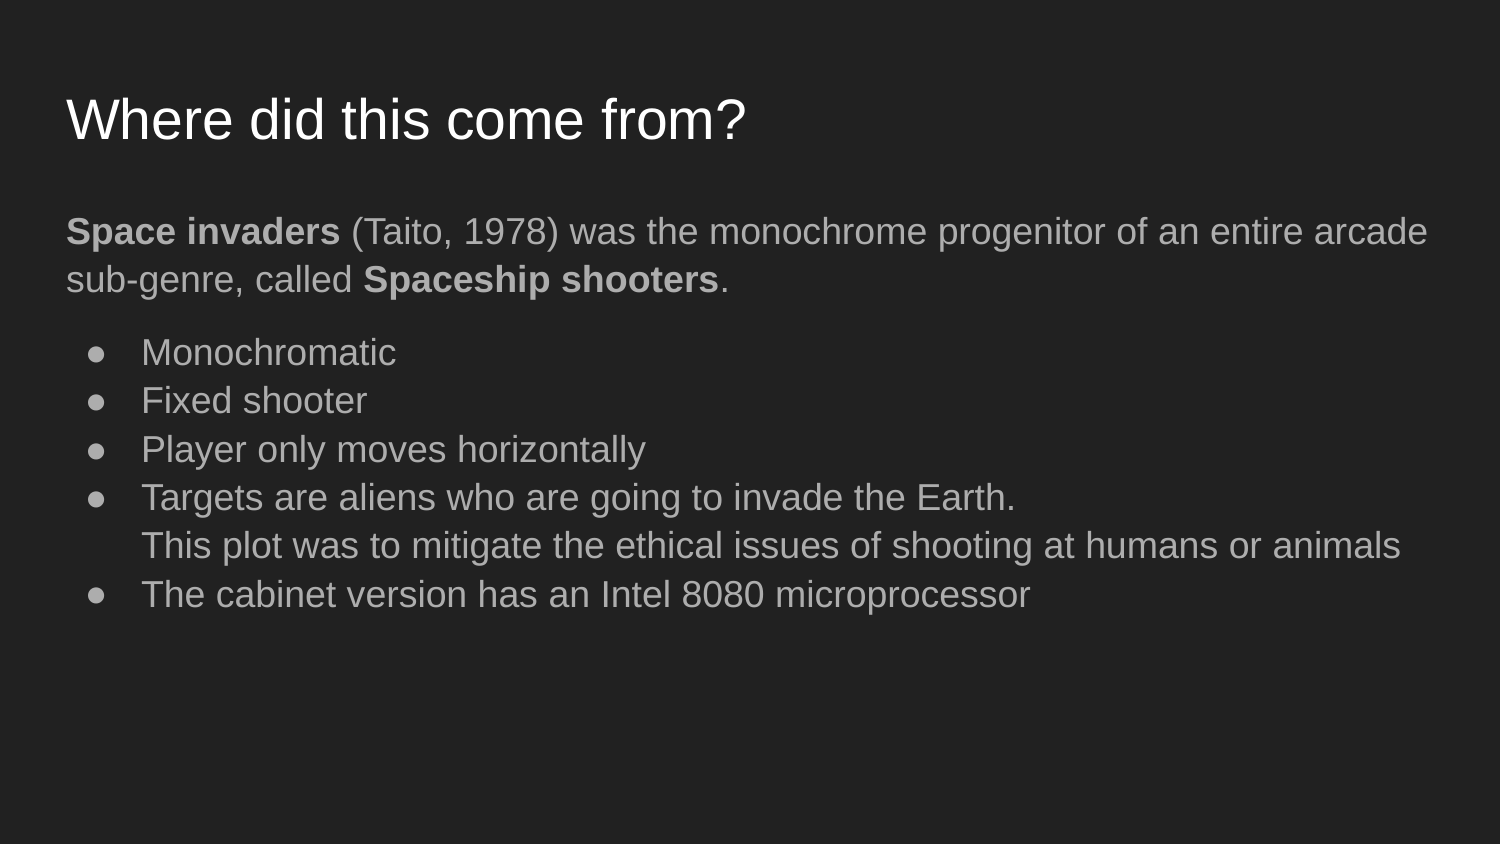

# Where did this come from?
Space invaders (Taito, 1978) was the monochrome progenitor of an entire arcade sub-genre, called Spaceship shooters.
Monochromatic
Fixed shooter
Player only moves horizontally
Targets are aliens who are going to invade the Earth.
This plot was to mitigate the ethical issues of shooting at humans or animals
The cabinet version has an Intel 8080 microprocessor